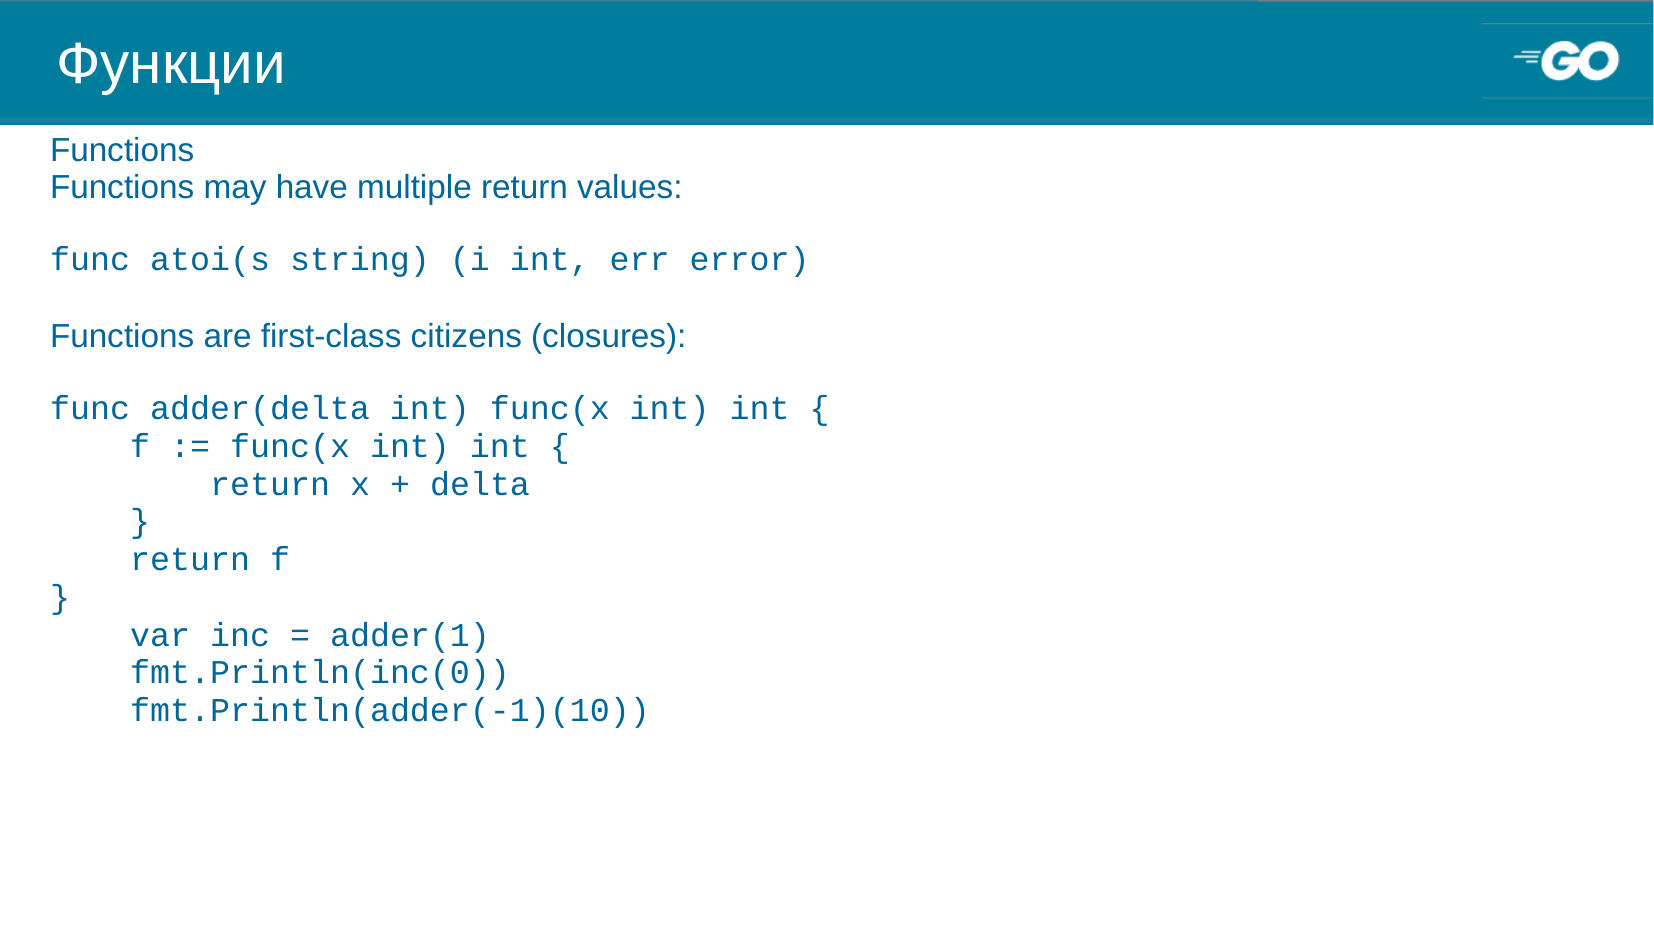

Функции
Functions
Functions may have multiple return values:
func atoi(s string) (i int, err error)
Functions are first-class citizens (closures):
func adder(delta int) func(x int) int {
 f := func(x int) int {
 return x + delta
 }
 return f
}
 var inc = adder(1)
 fmt.Println(inc(0))
 fmt.Println(adder(-1)(10))